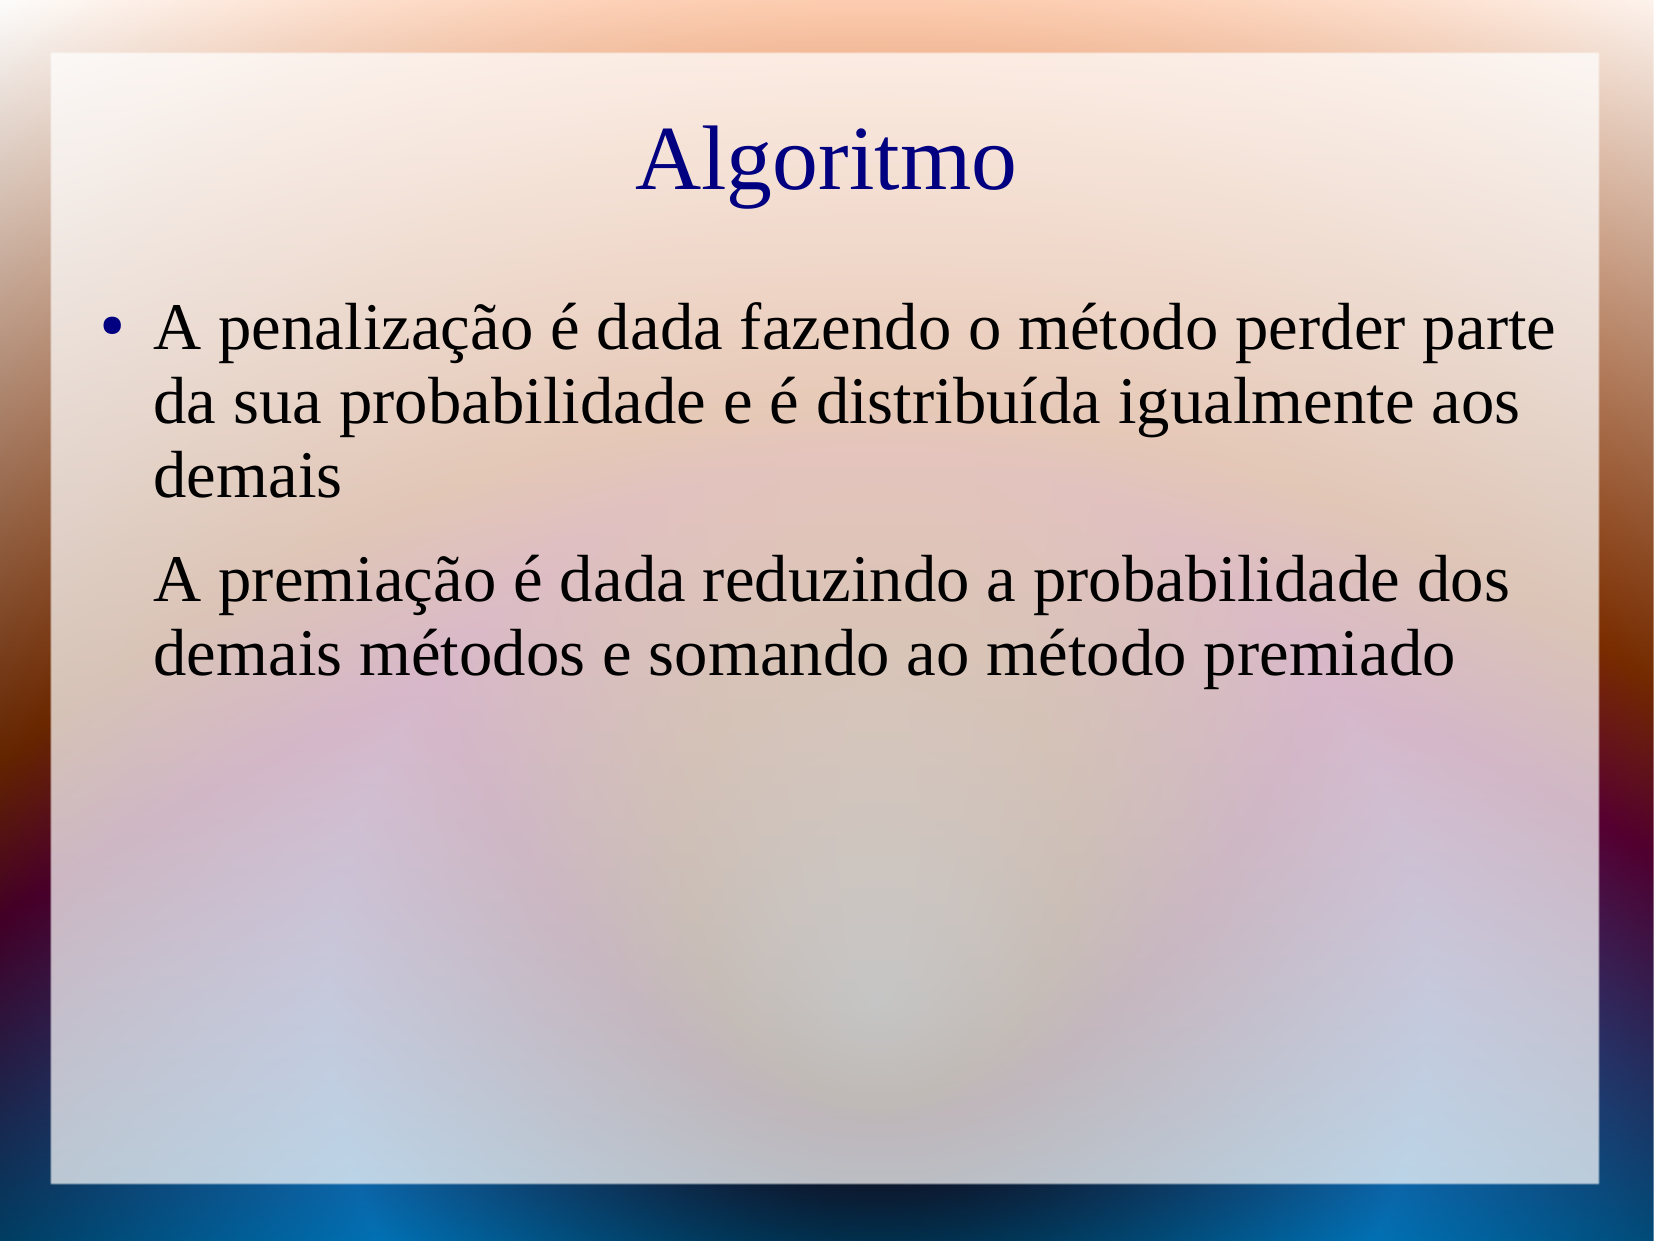

# Algoritmo
A penalização é dada fazendo o método perder parte da sua probabilidade e é distribuída igualmente aos demais
A premiação é dada reduzindo a probabilidade dos demais métodos e somando ao método premiado